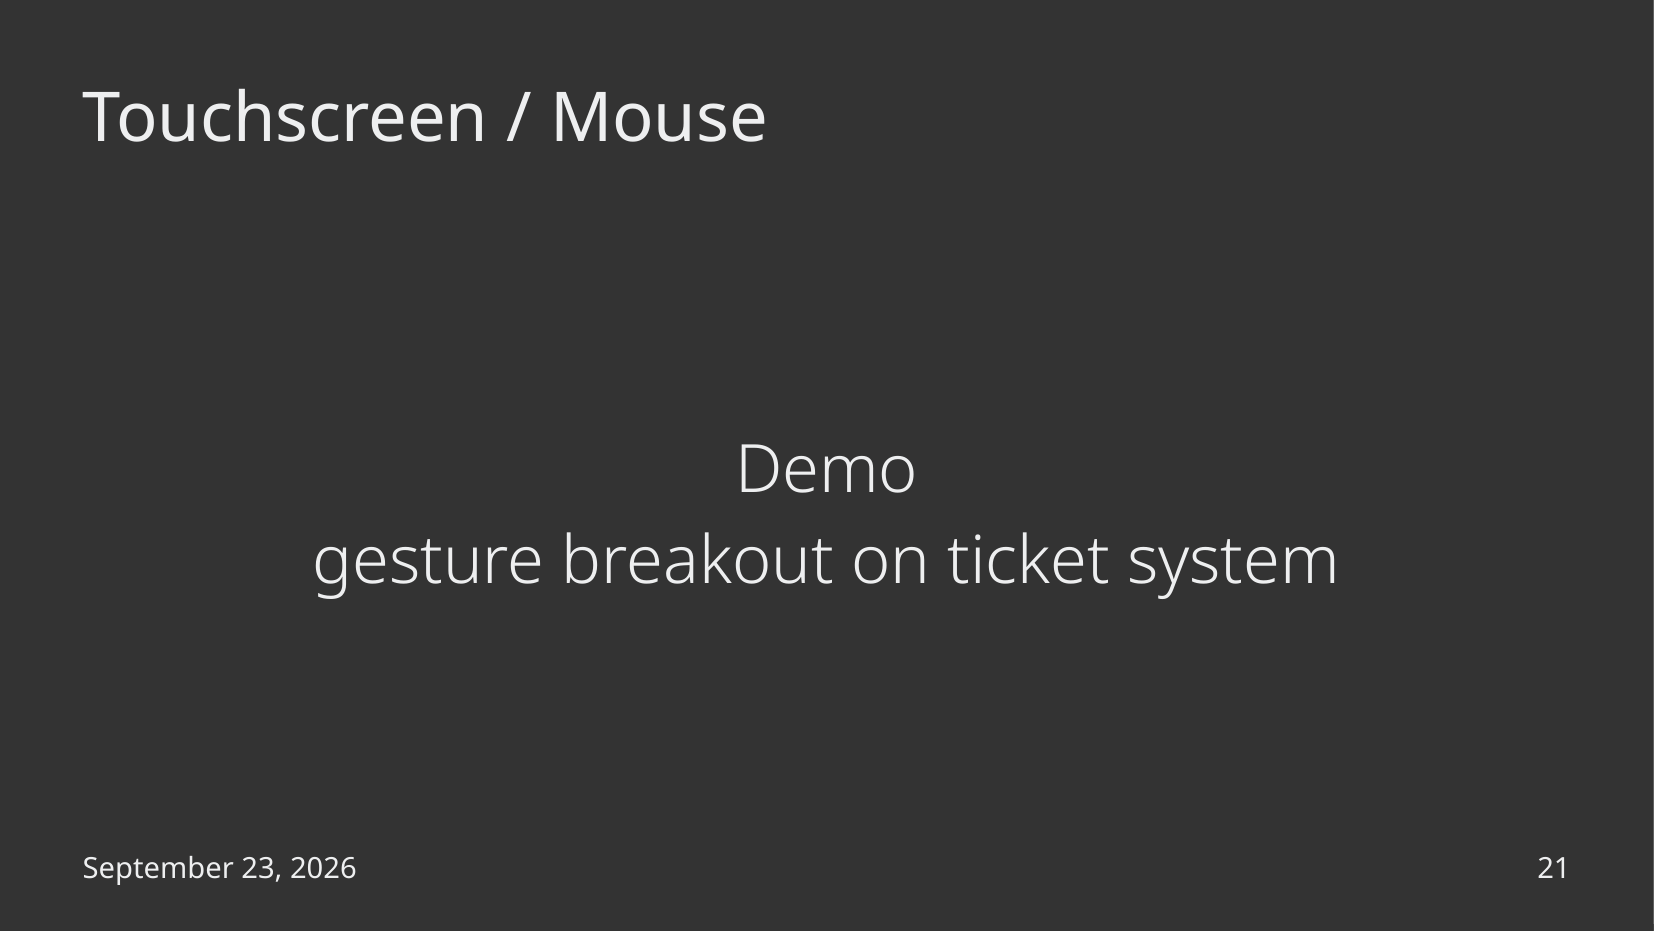

# Touchscreen / Mouse
Demo
gesture breakout on ticket system
21